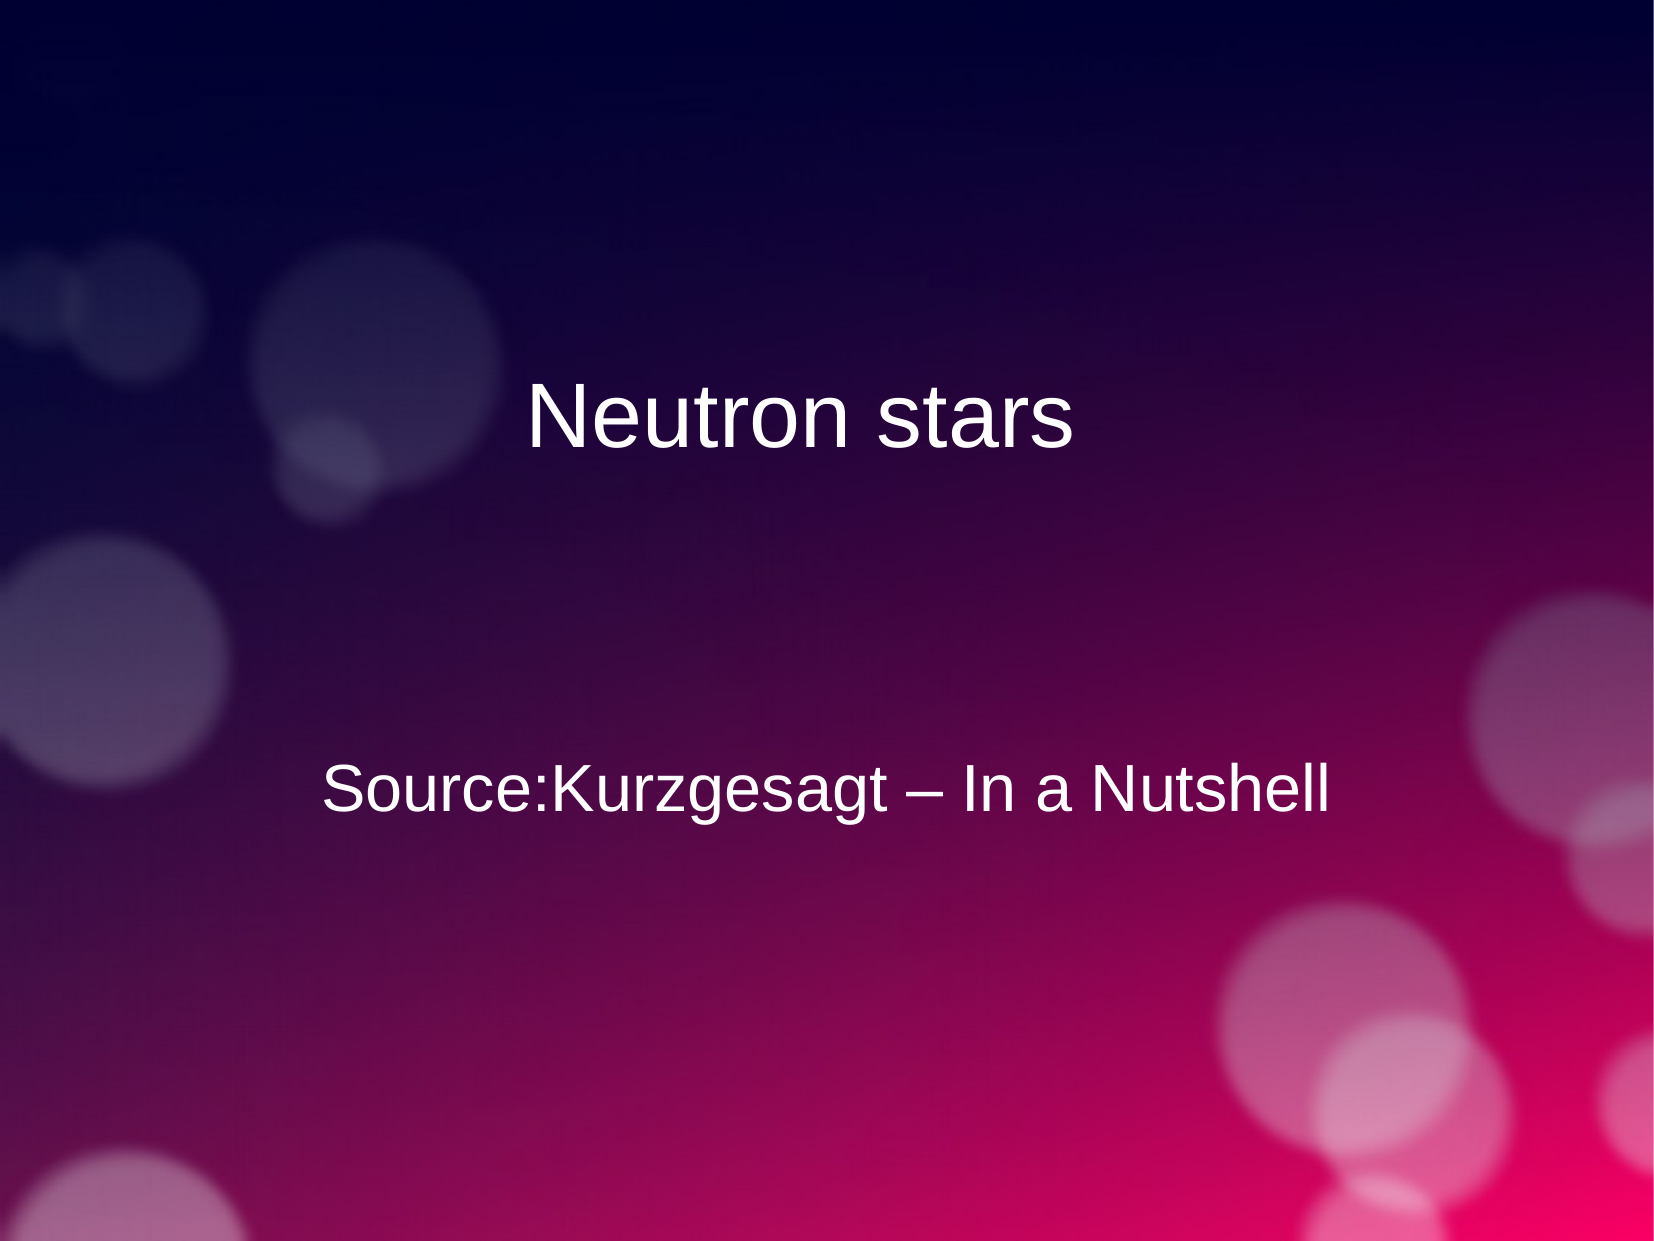

# Neutron stars
Source:Kurzgesagt – In a Nutshell